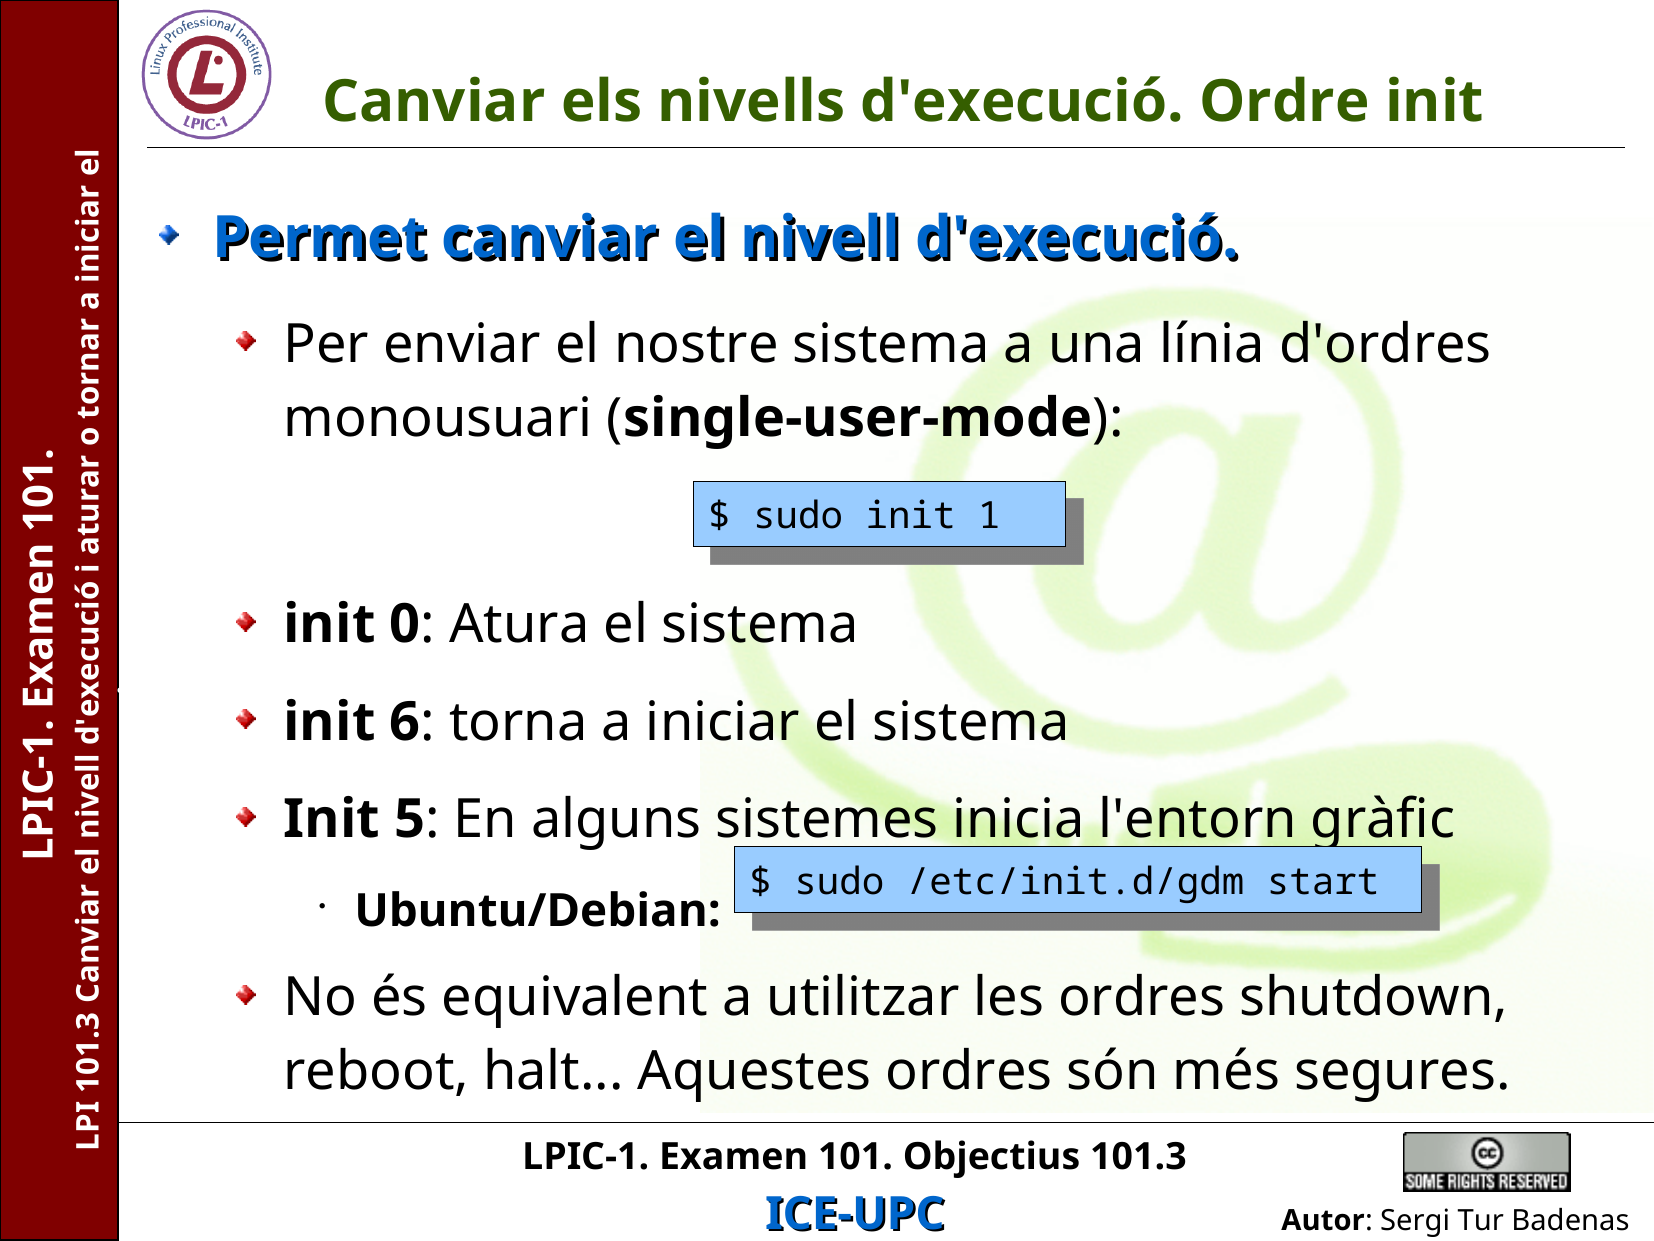

# Canviar els nivells d'execució. Ordre init
Permet canviar el nivell d'execució.
Per enviar el nostre sistema a una línia d'ordres monousuari (single-user-mode):
init 0: Atura el sistema
init 6: torna a iniciar el sistema
Init 5: En alguns sistemes inicia l'entorn gràfic
Ubuntu/Debian:
No és equivalent a utilitzar les ordres shutdown, reboot, halt... Aquestes ordres són més segures.
$ sudo init 1
$ sudo /etc/init.d/gdm start